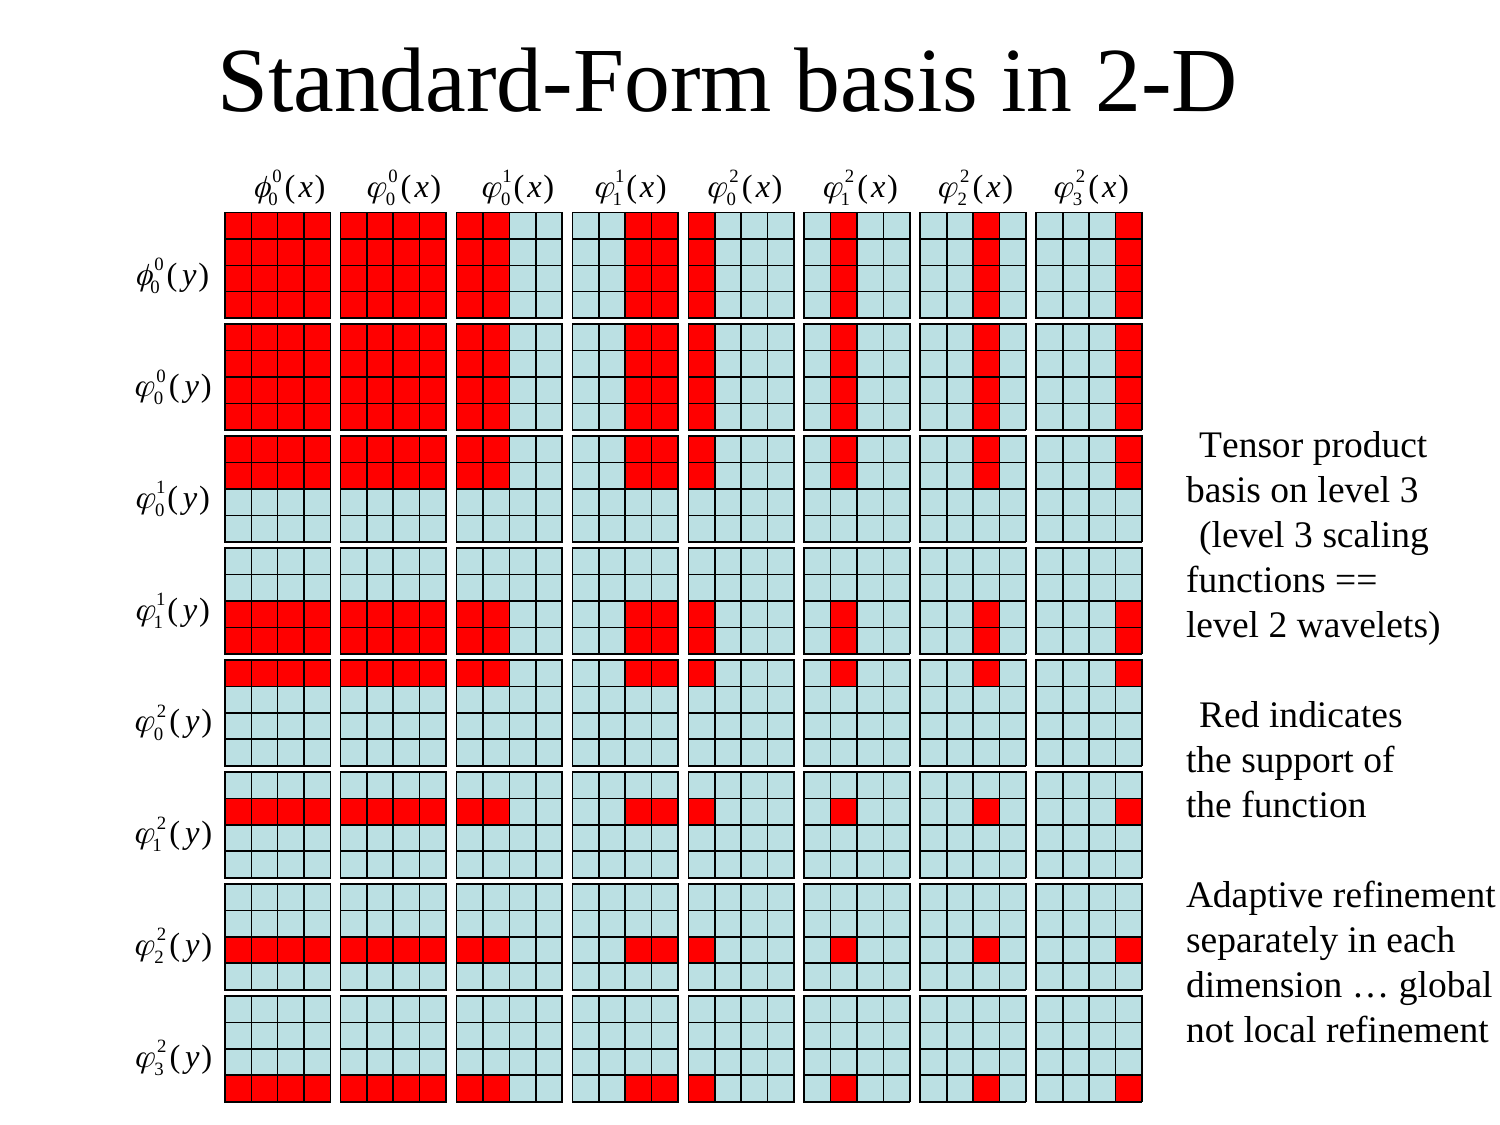

# Standard-Form basis in 2-D
Tensor product
basis on level 3
(level 3 scaling
functions ==
level 2 wavelets)
Red indicates
the support of
the function
Adaptive refinement
separately in each
dimension … global
not local refinement